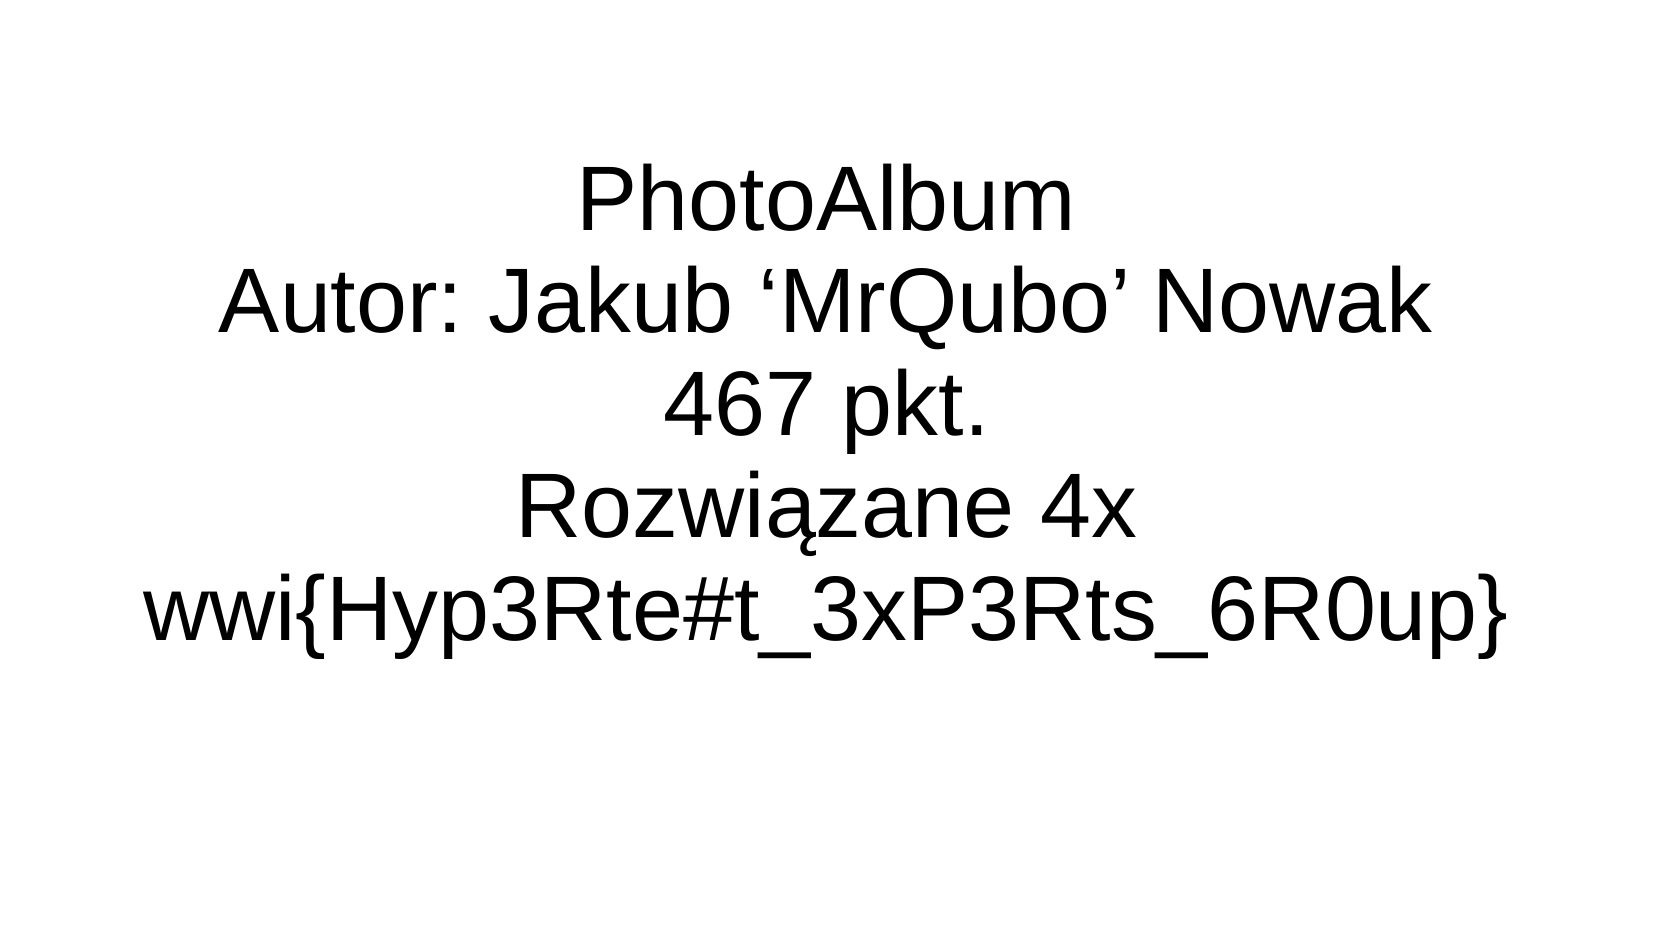

# PhotoAlbum
Autor: Jakub ‘MrQubo’ Nowak
467 pkt.
Rozwiązane 4x
wwi{Hyp3Rte#t_3xP3Rts_6R0up}